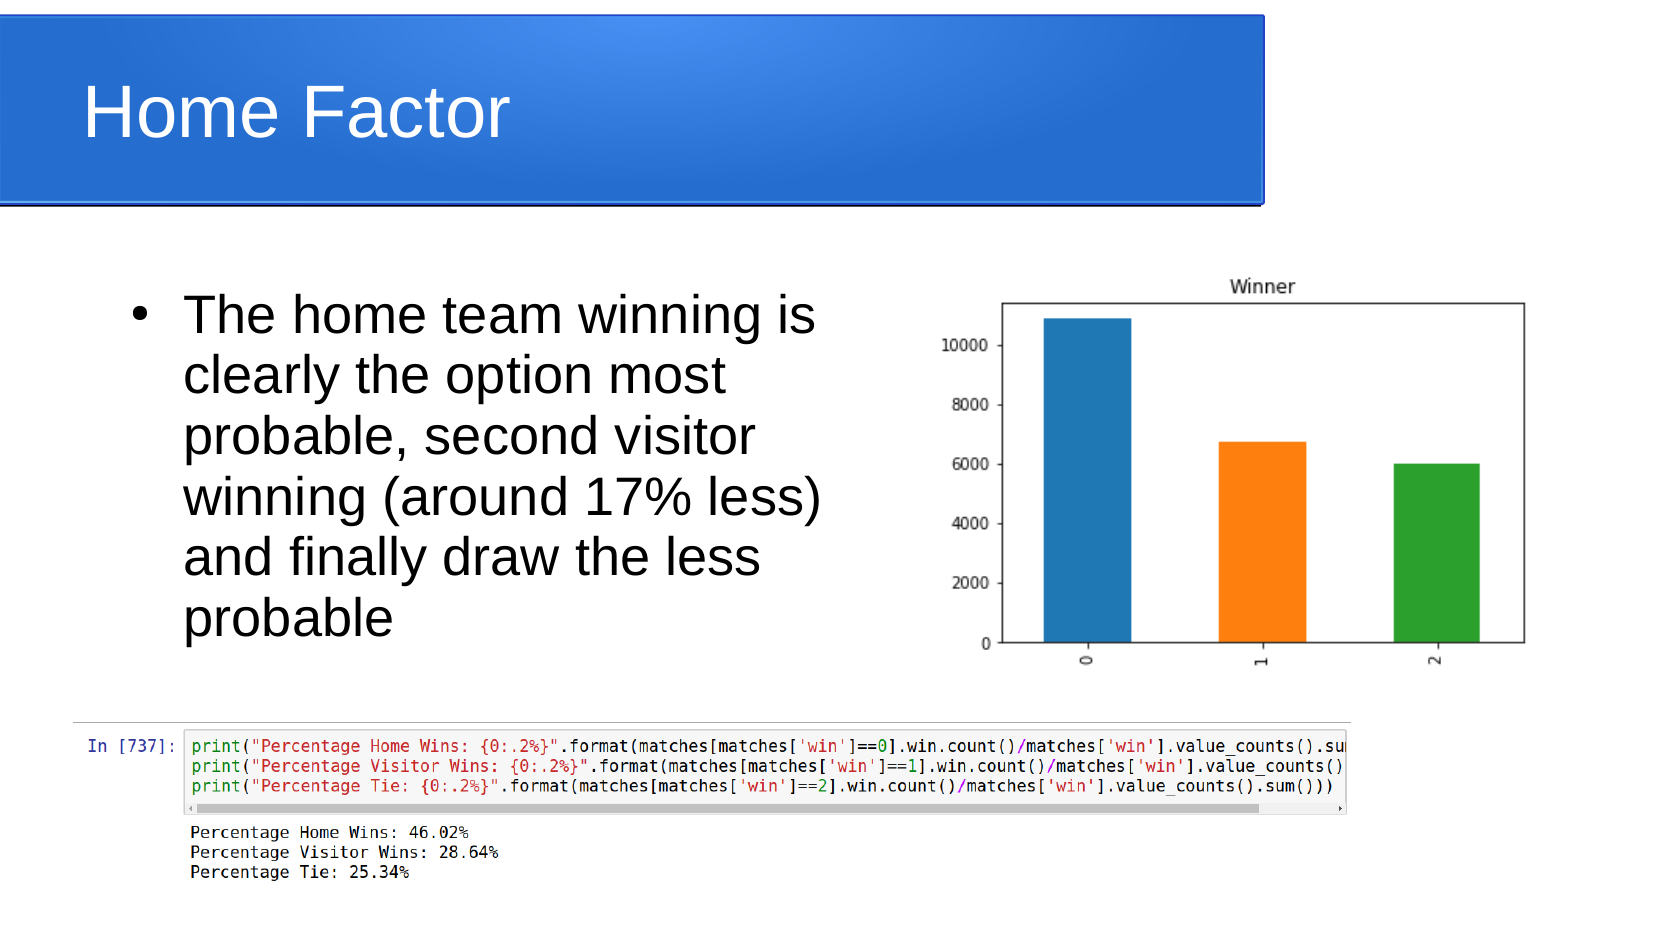

# Home Factor
The home team winning is clearly the option most probable, second visitor winning (around 17% less) and finally draw the less probable